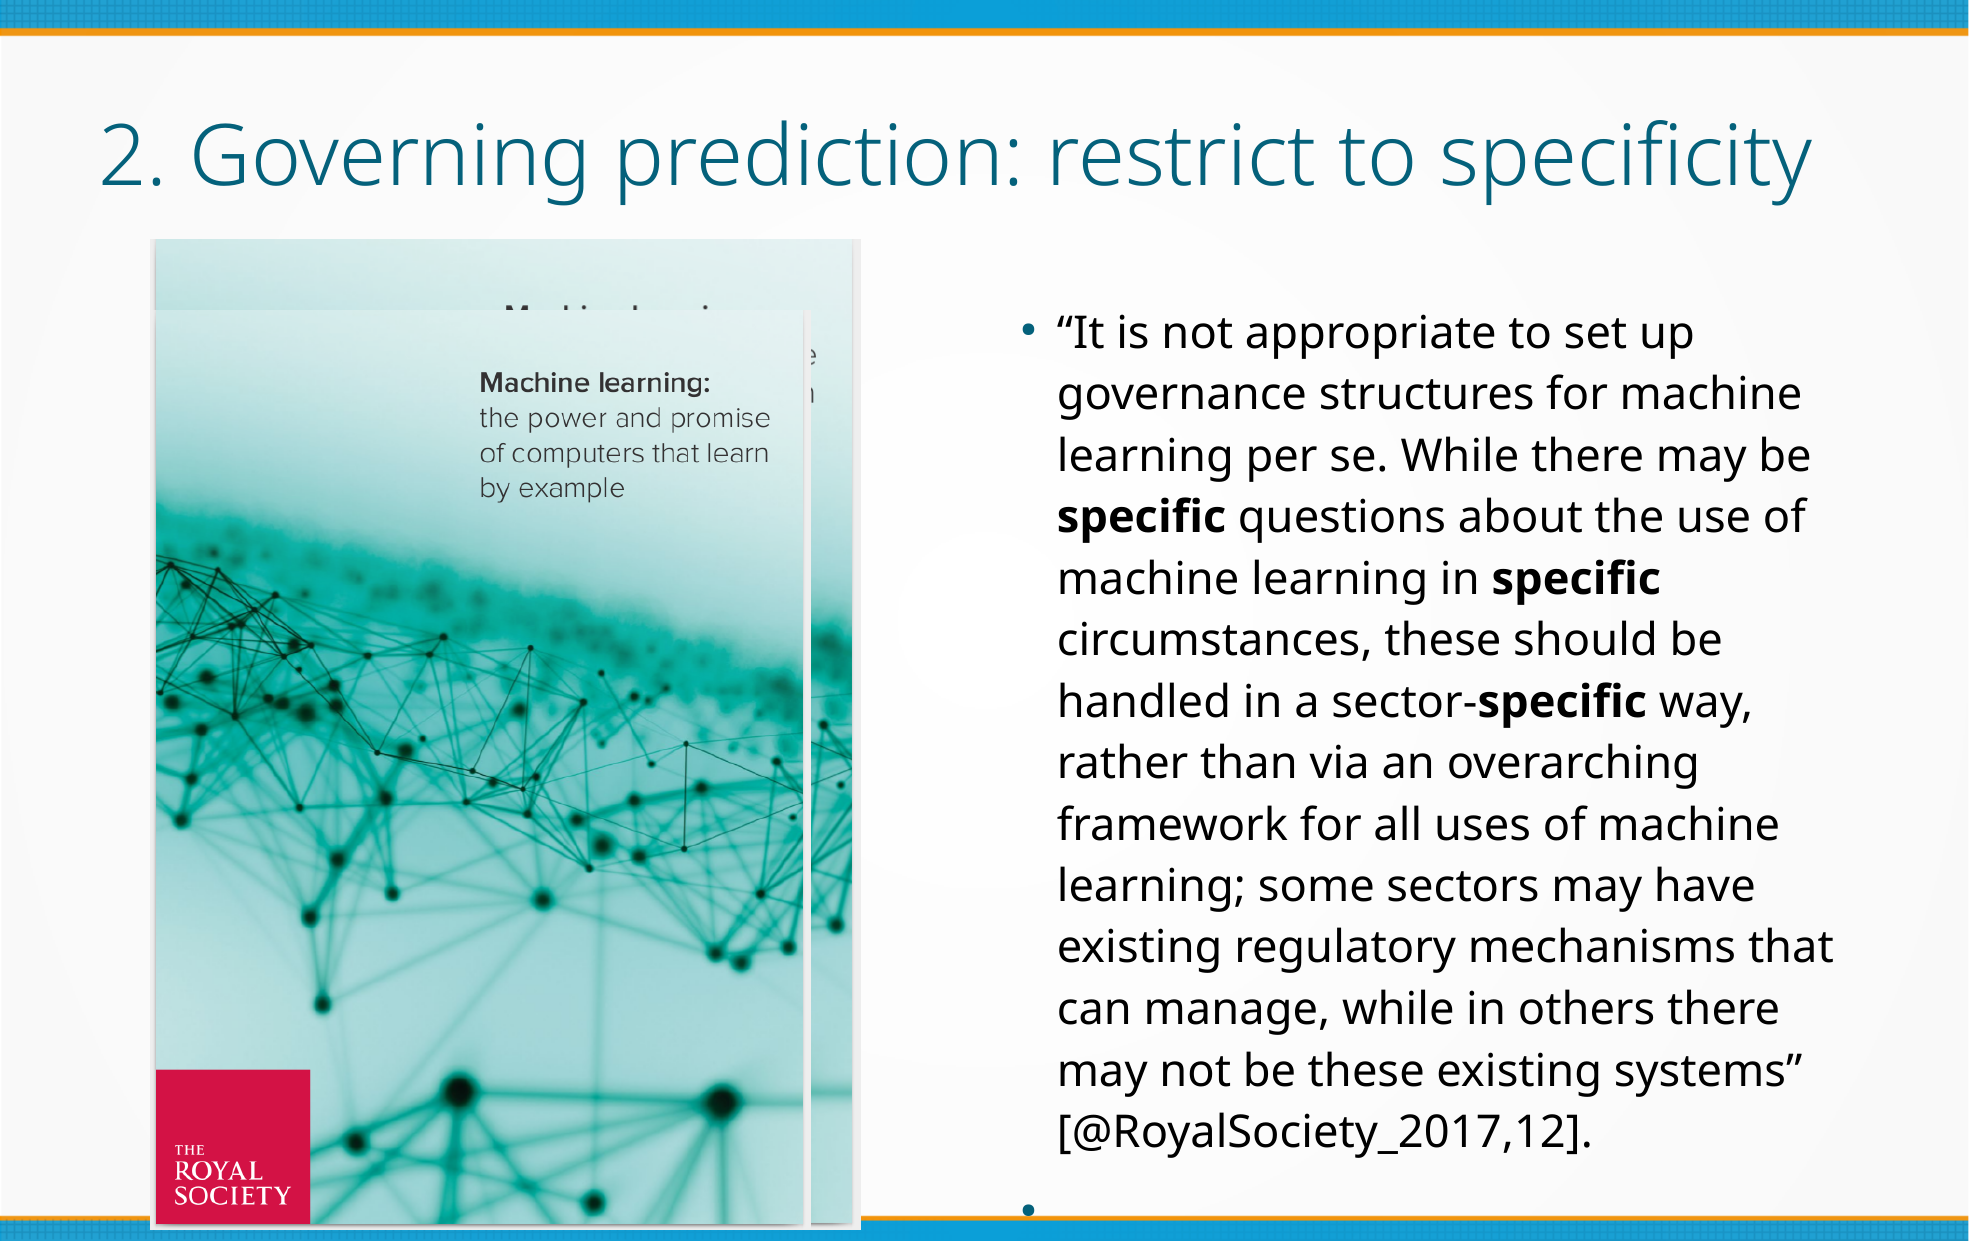

# 2. Governing prediction: restrict to specificity
“It is not appropriate to set up governance structures for machine learning per se. While there may be specific questions about the use of machine learning in specific circumstances, these should be handled in a sector-specific way, rather than via an overarching framework for all uses of machine learning; some sectors may have existing regulatory mechanisms that can manage, while in others there may not be these existing systems” [@RoyalSociety_2017,12].